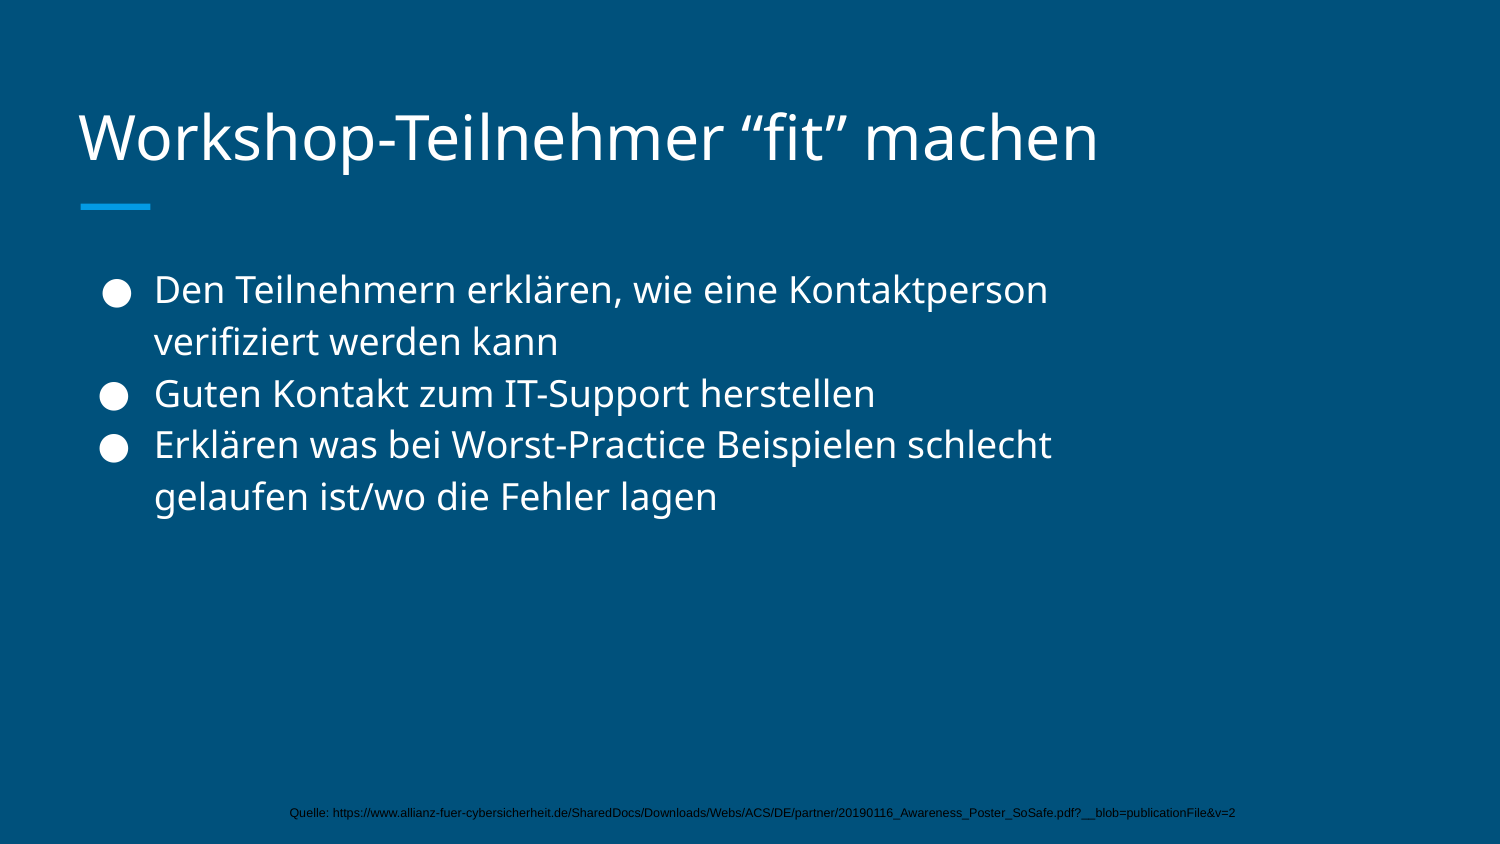

# Workshop-Teilnehmer “fit” machen
Den Teilnehmern erklären, wie eine Kontaktperson verifiziert werden kann
Guten Kontakt zum IT-Support herstellen
Erklären was bei Worst-Practice Beispielen schlecht gelaufen ist/wo die Fehler lagen
Quelle: https://www.allianz-fuer-cybersicherheit.de/SharedDocs/Downloads/Webs/ACS/DE/partner/20190116_Awareness_Poster_SoSafe.pdf?__blob=publicationFile&v=2